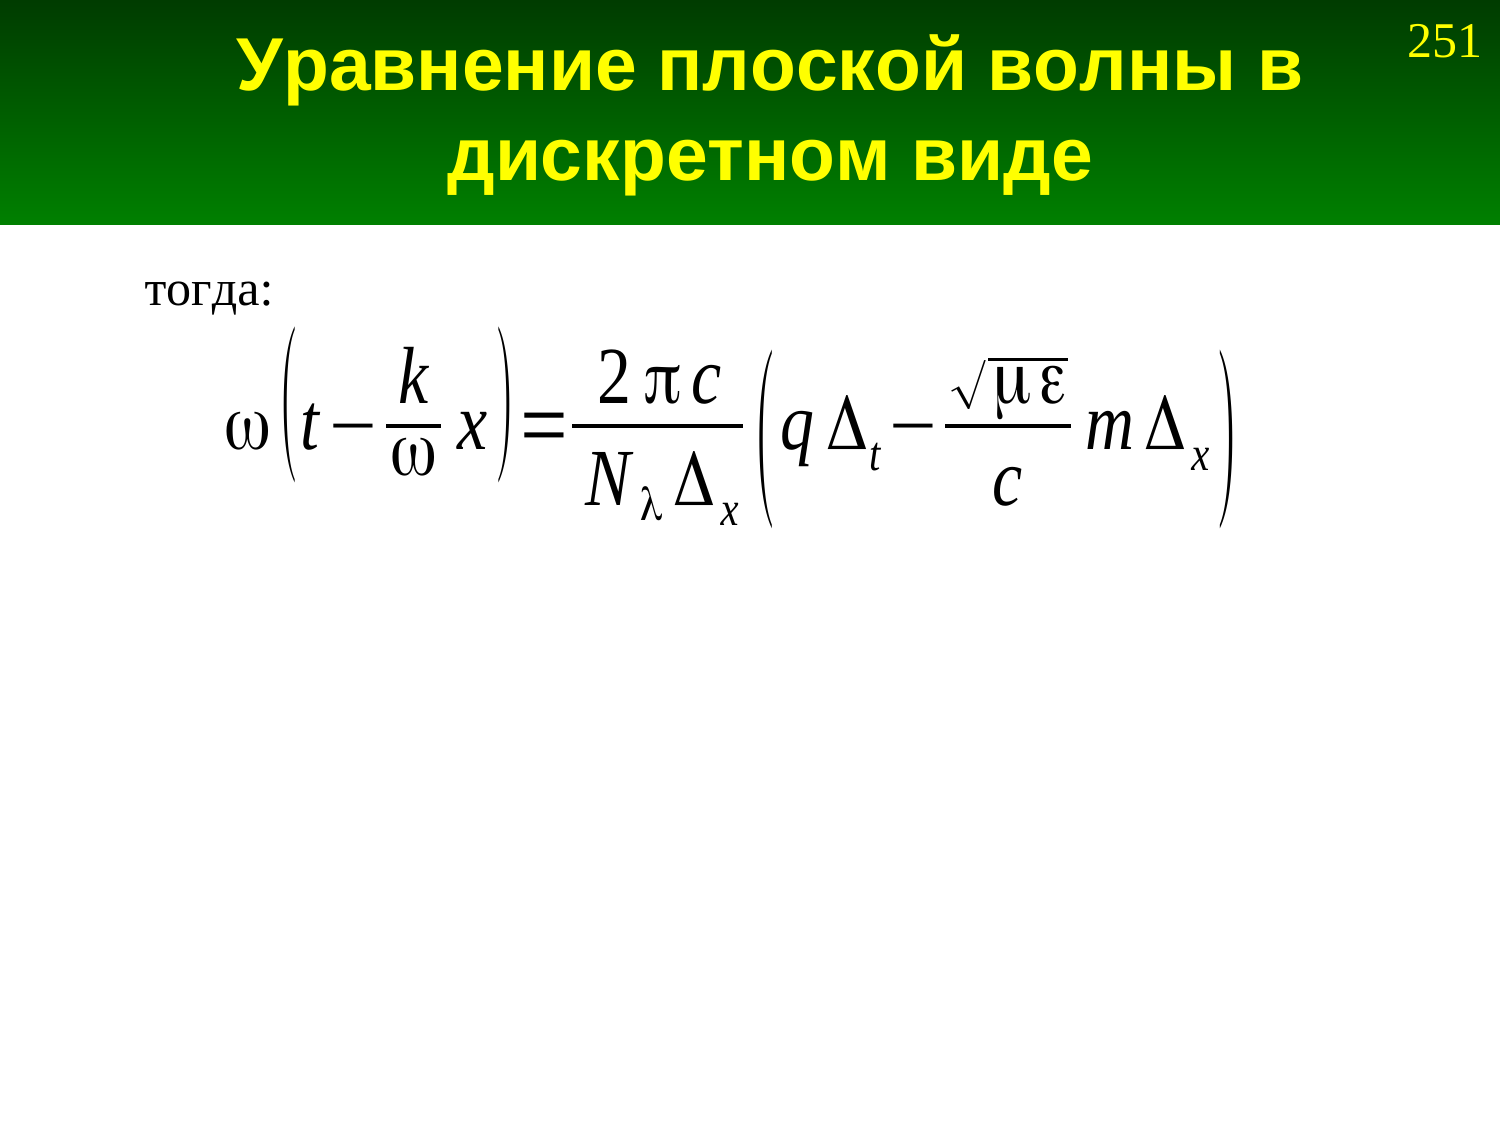

# Уравнение плоской волны в дискретном виде
тогда: